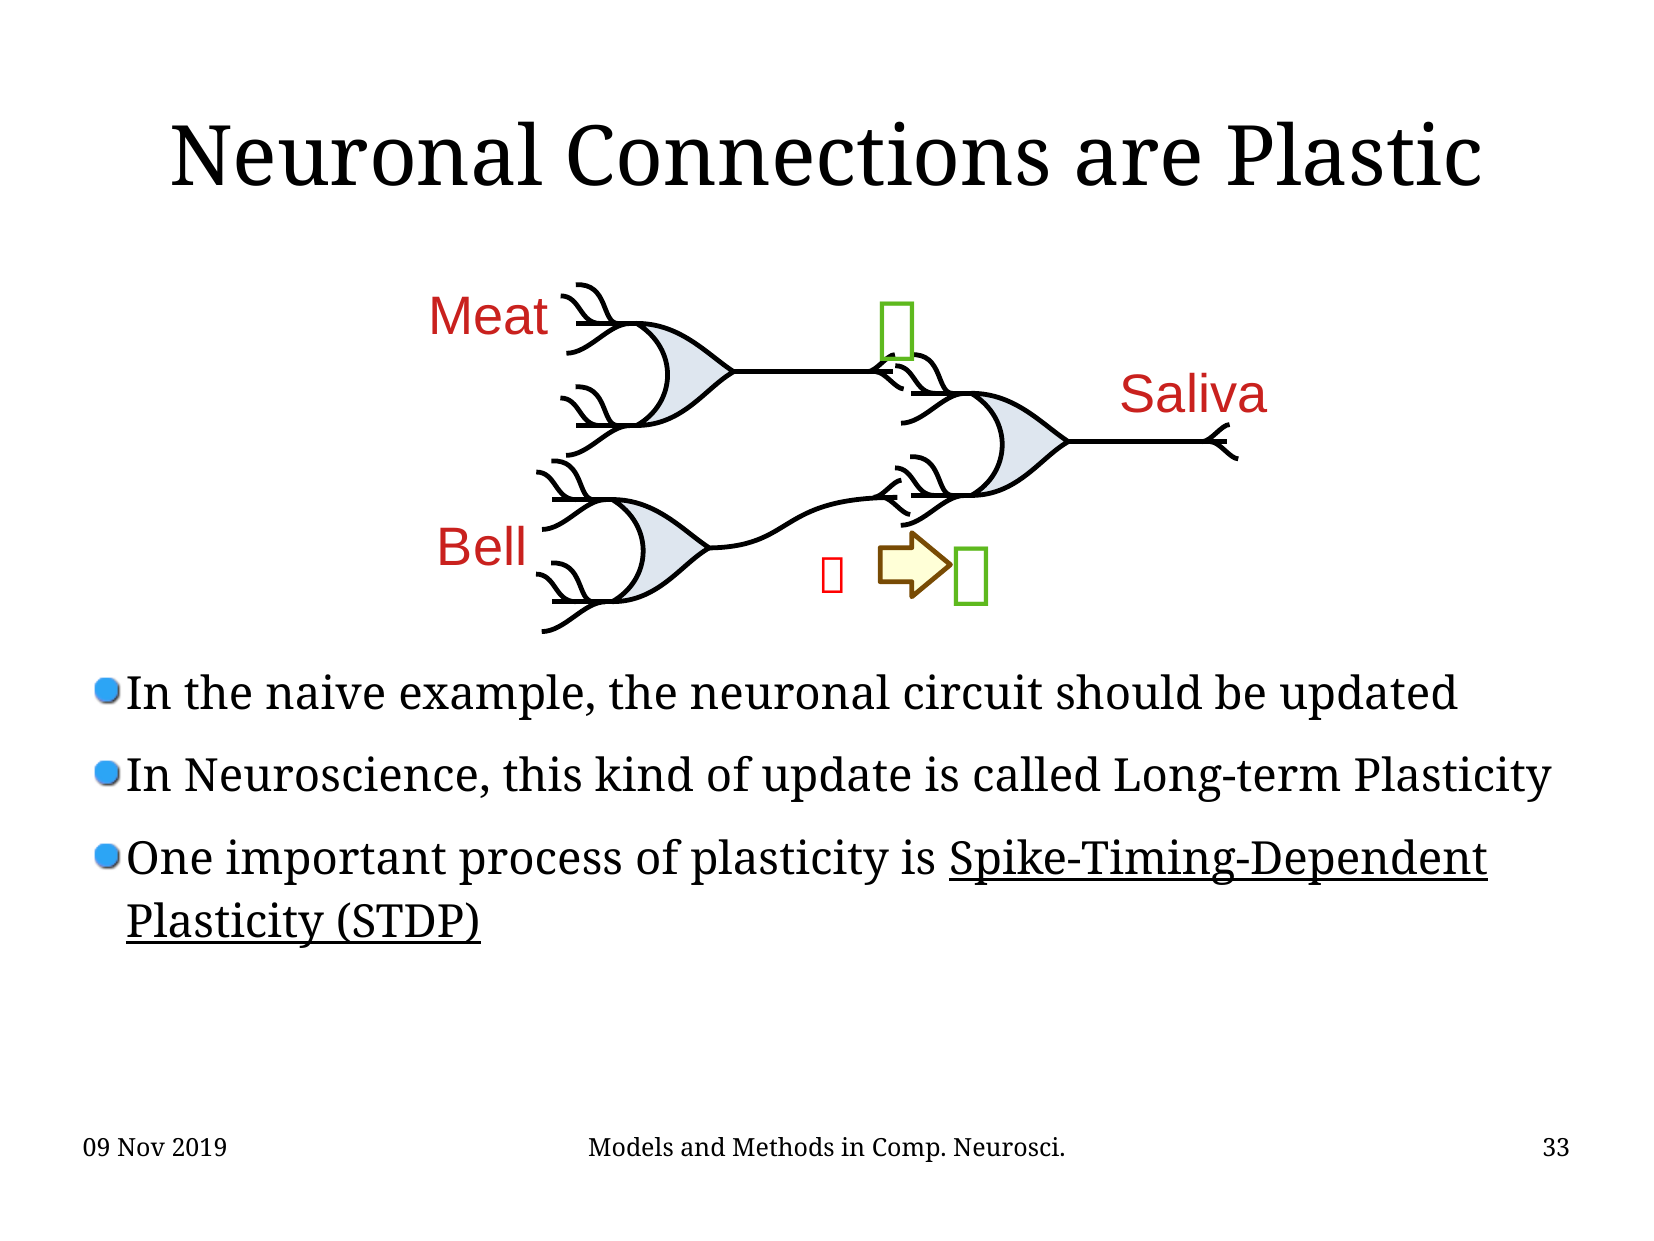

# Neuronal Connections are Plastic

Meat
Saliva
Bell


In the naive example, the neuronal circuit should be updated
In Neuroscience, this kind of update is called Long-term Plasticity
One important process of plasticity is Spike-Timing-Dependent Plasticity (STDP)
09 Nov 2019
Models and Methods in Comp. Neurosci.
33